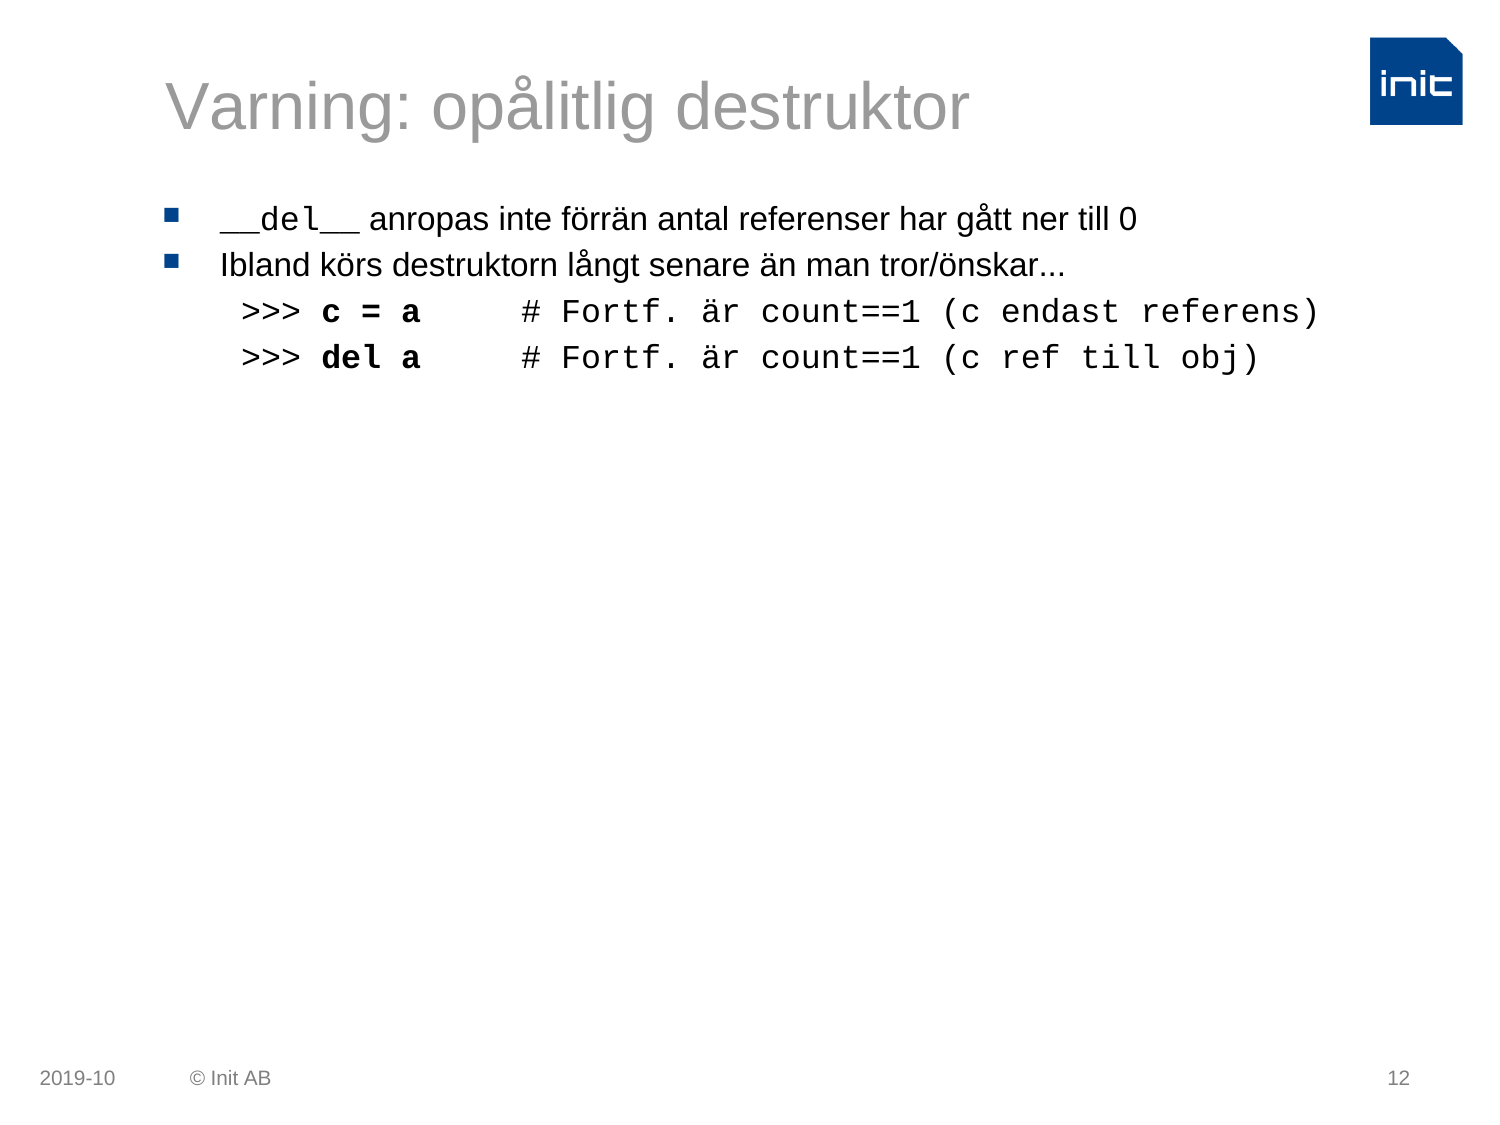

Varning: opålitlig destruktor
__del__ anropas inte förrän antal referenser har gått ner till 0
Ibland körs destruktorn långt senare än man tror/önskar...
>>> c = a # Fortf. är count==1 (c endast referens)
>>> del a # Fortf. är count==1 (c ref till obj)
2019-10
© Init AB